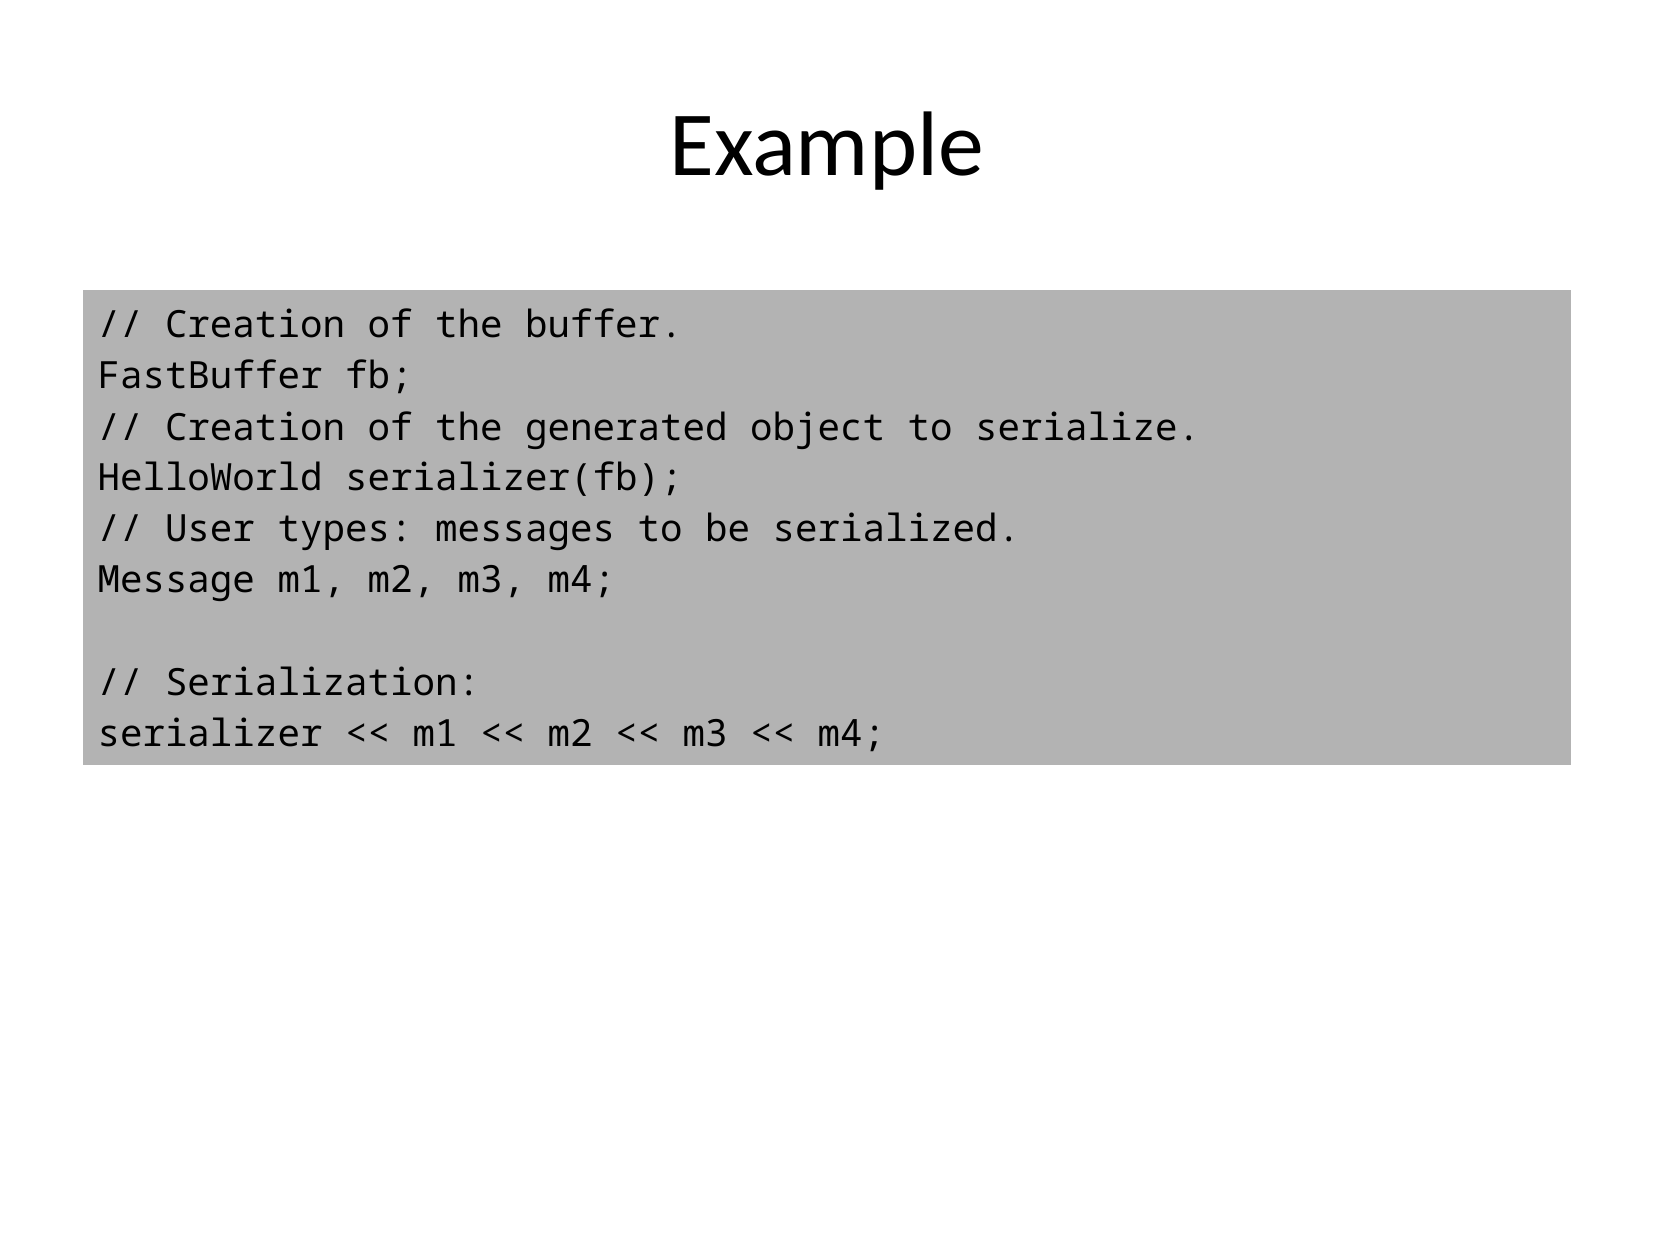

# Example
| // Creation of the buffer. FastBuffer fb; // Creation of the generated object to serialize. HelloWorld serializer(fb); // User types: messages to be serialized. Message m1, m2, m3, m4; // Serialization: serializer << m1 << m2 << m3 << m4; |
| --- |